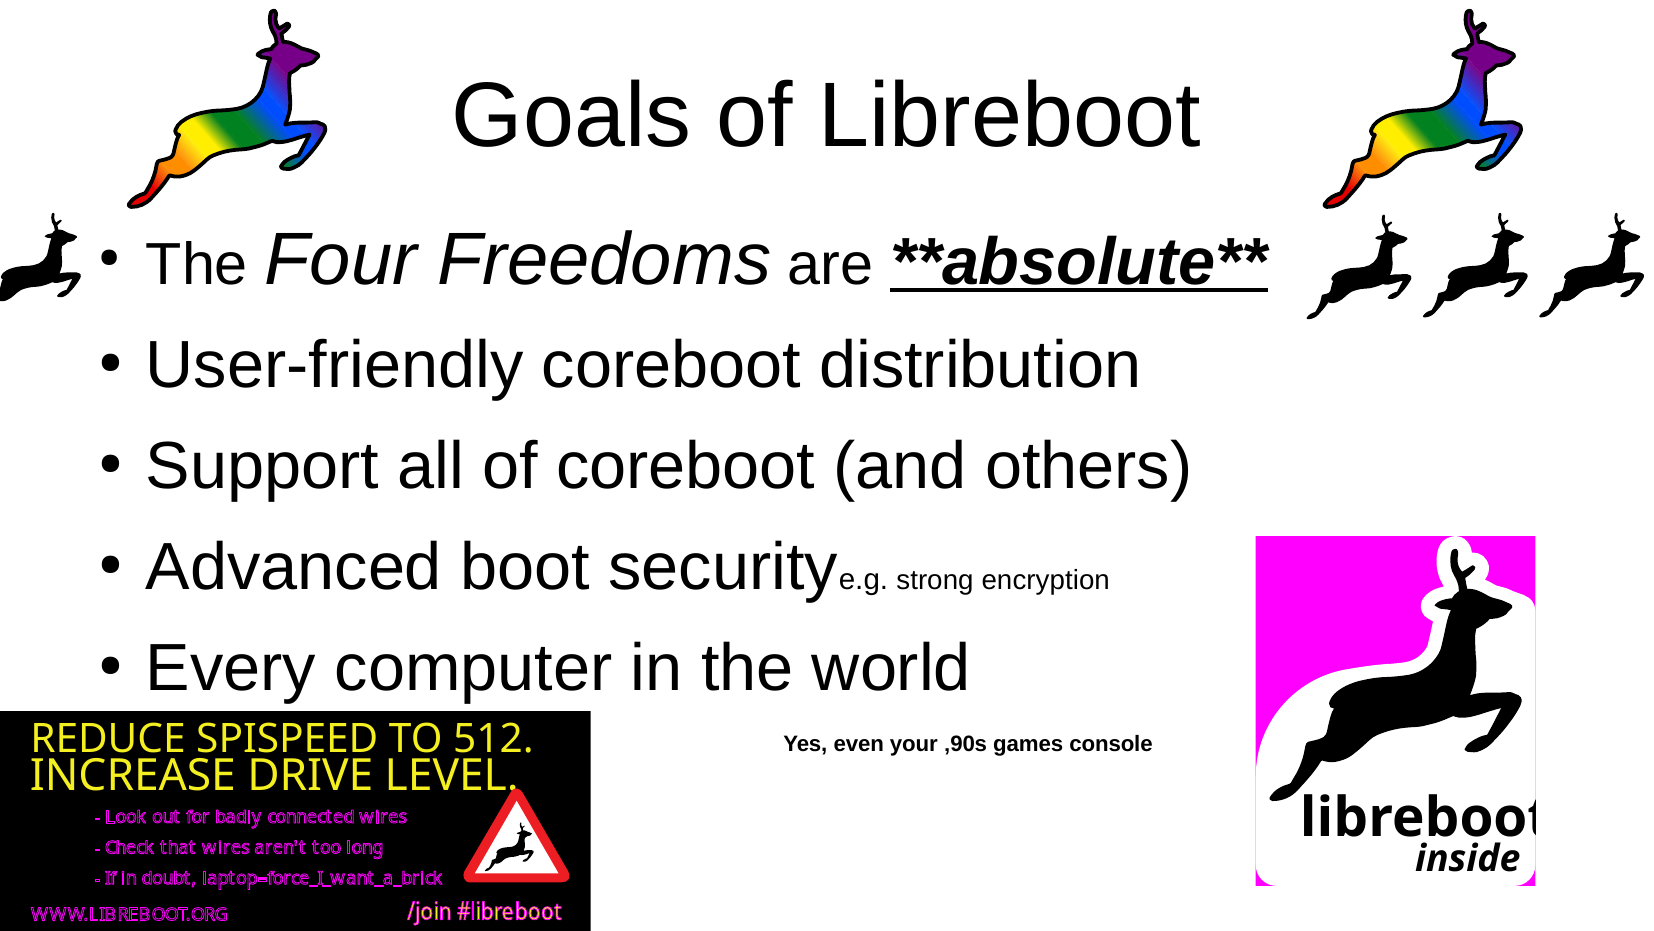

# Goals of Libreboot
The Four Freedoms are **absolute**
User-friendly coreboot distribution
Support all of coreboot (and others)
Advanced boot securitye.g. strong encryption
Every computer in the world
 Yes, even your ‚90s games console